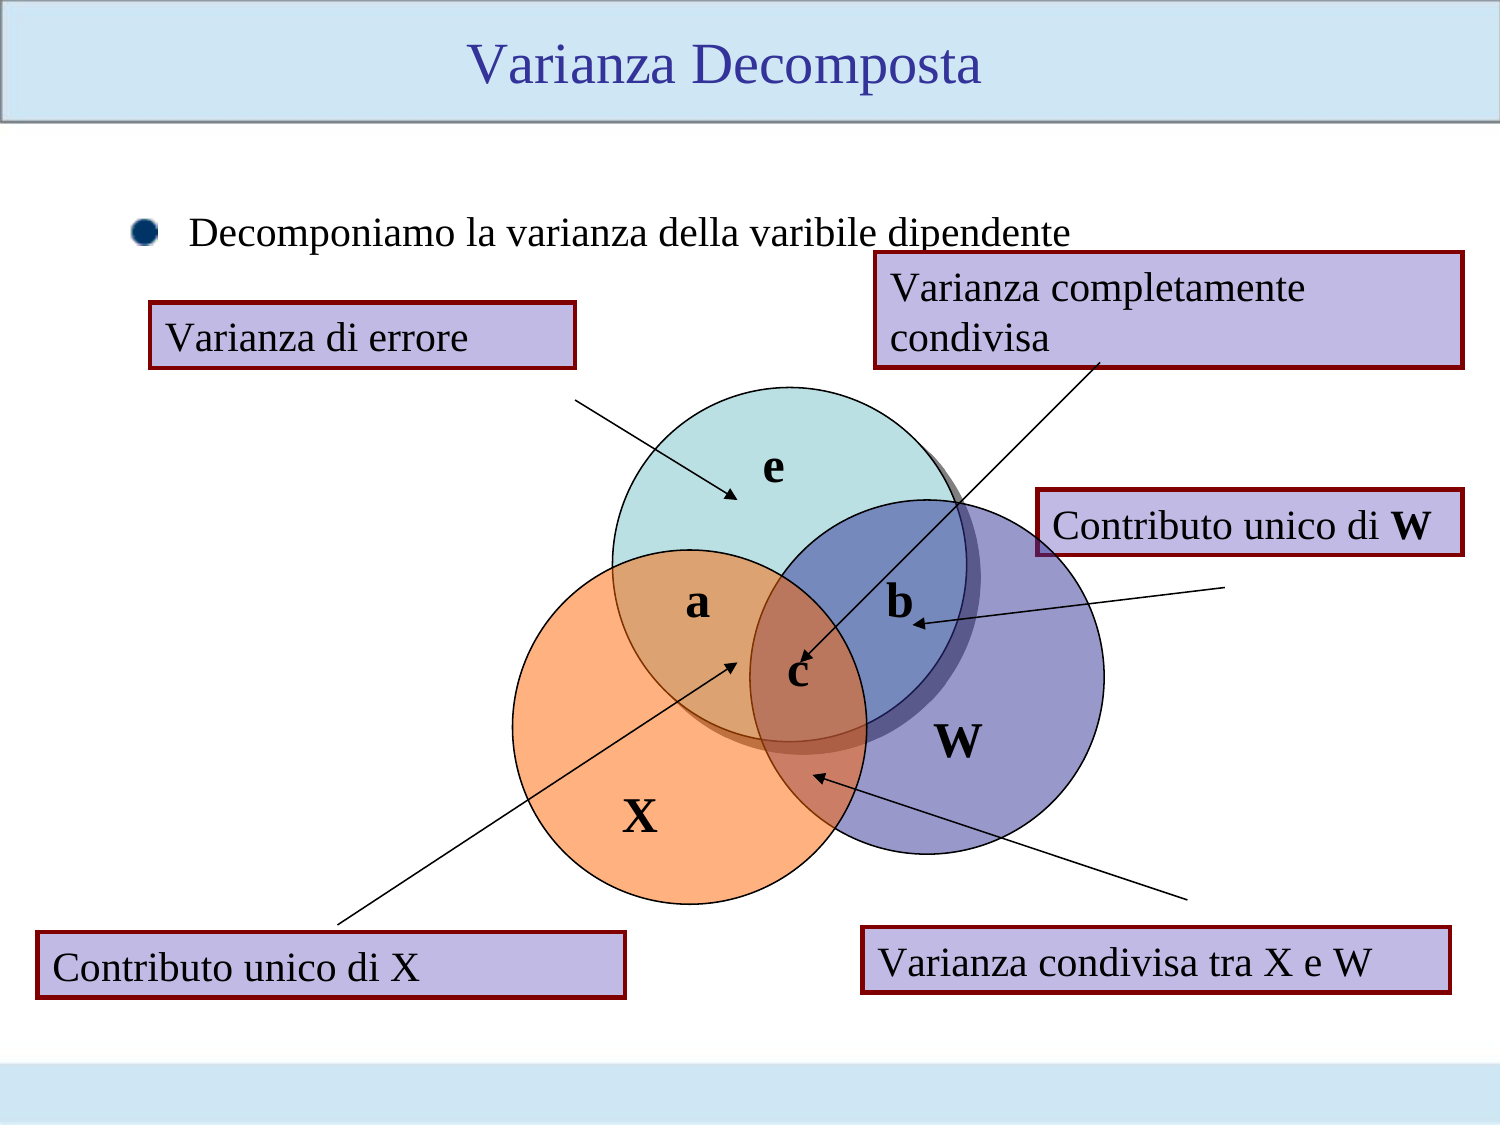

# Varianza Decomposta
Decomponiamo la varianza della varibile dipendente
Varianza completamente condivisa
Varianza di errore
e
Contributo unico di W
a
b
c
W
X
Varianza condivisa tra X e W
Contributo unico di X